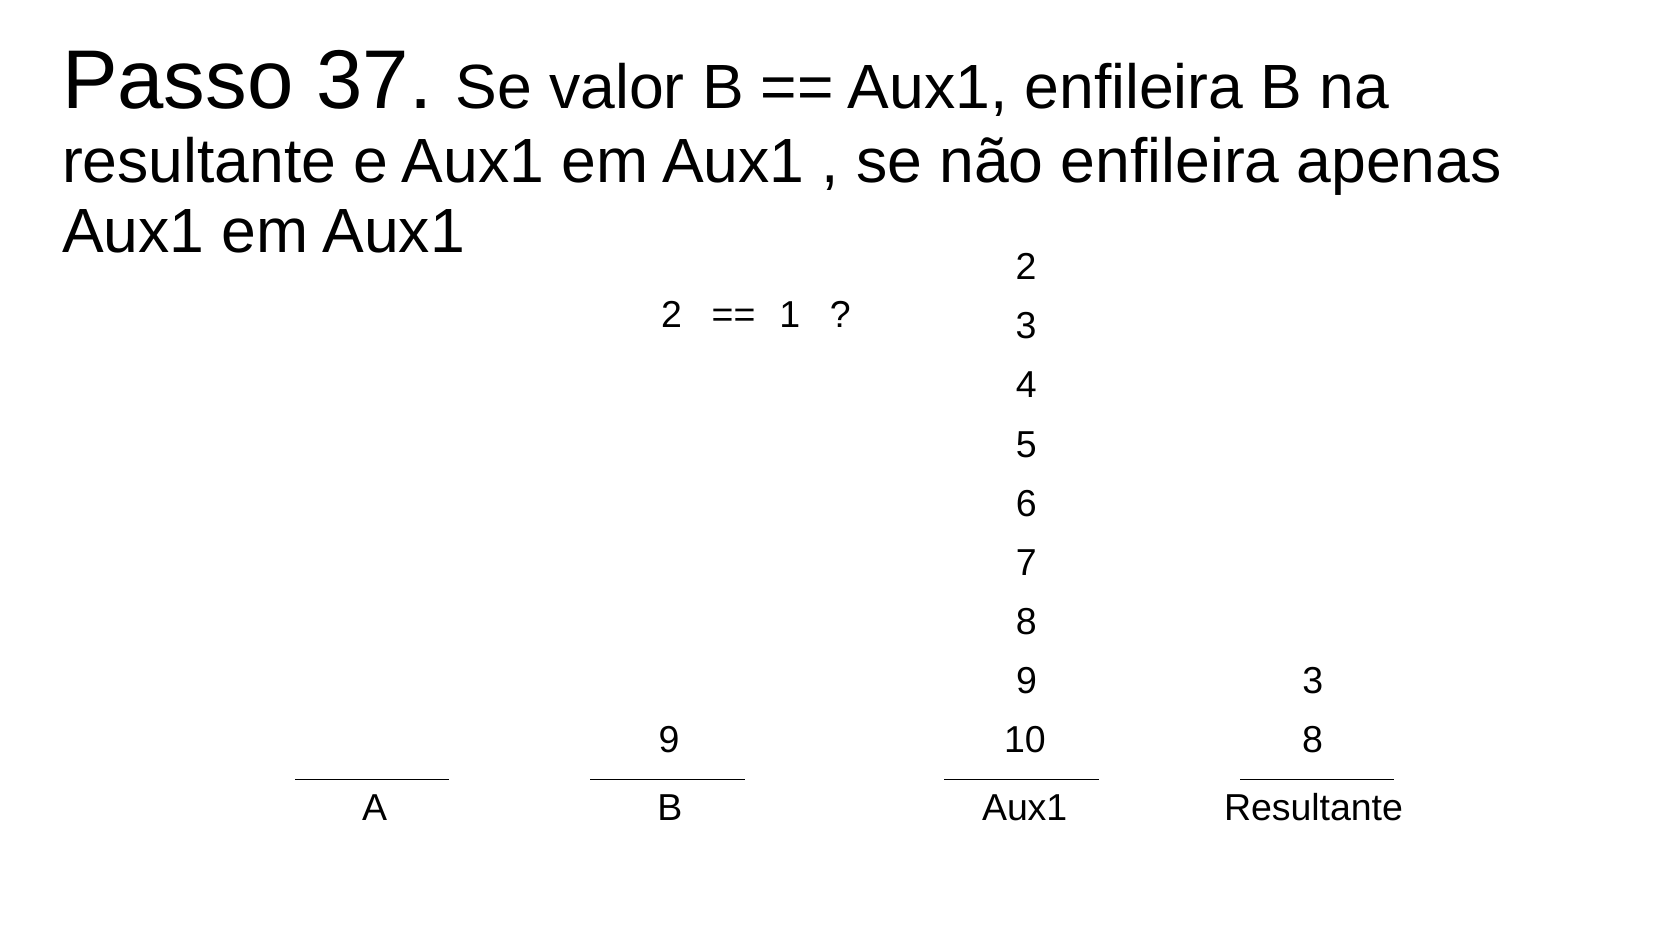

Passo 37. Se valor B == Aux1, enfileira B na resultante e Aux1 em Aux1 , se não enfileira apenas Aux1 em Aux1
2
2
==
1
?
3
4
5
6
7
8
9
3
9
10
8
A
B
Aux1
Resultante